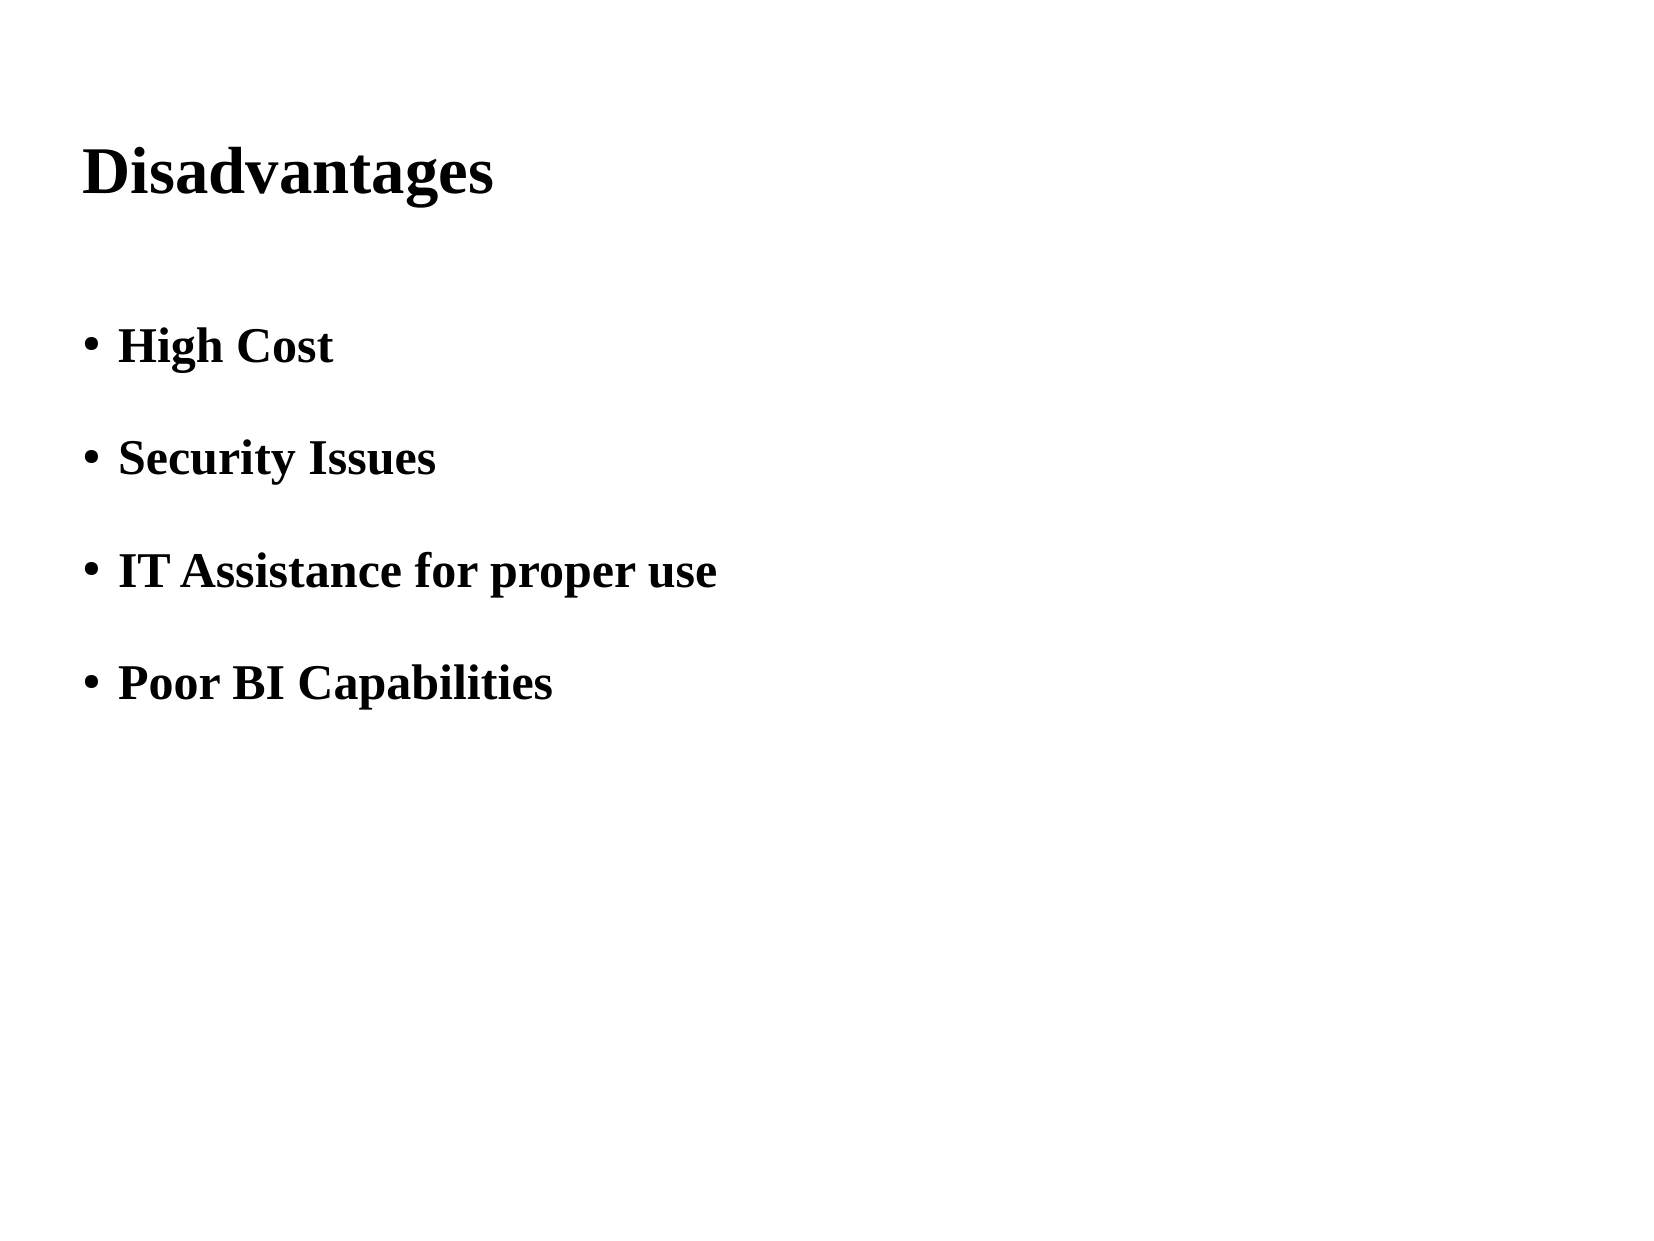

# Disadvantages
High Cost
Security Issues
IT Assistance for proper use
Poor BI Capabilities